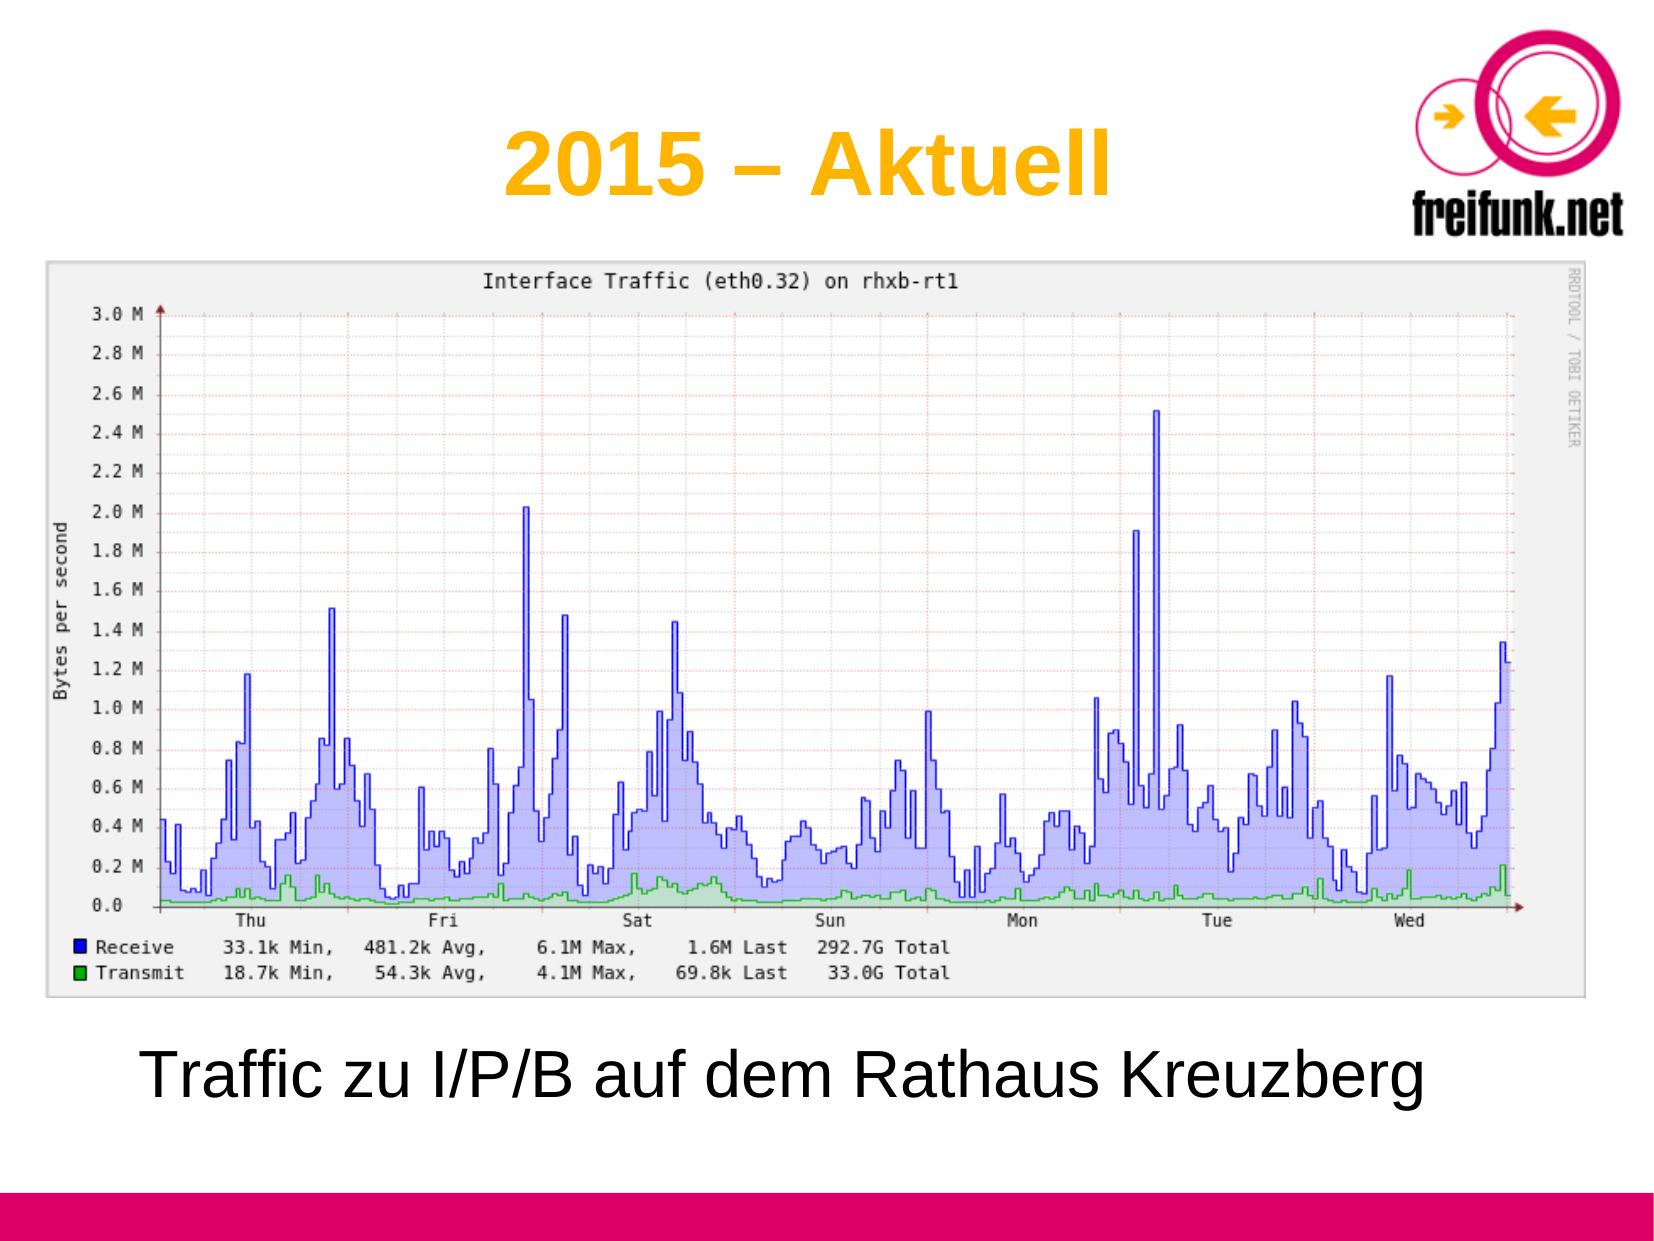

# 2015 – Aktuell
Traffic zu I/P/B auf dem Rathaus Kreuzberg